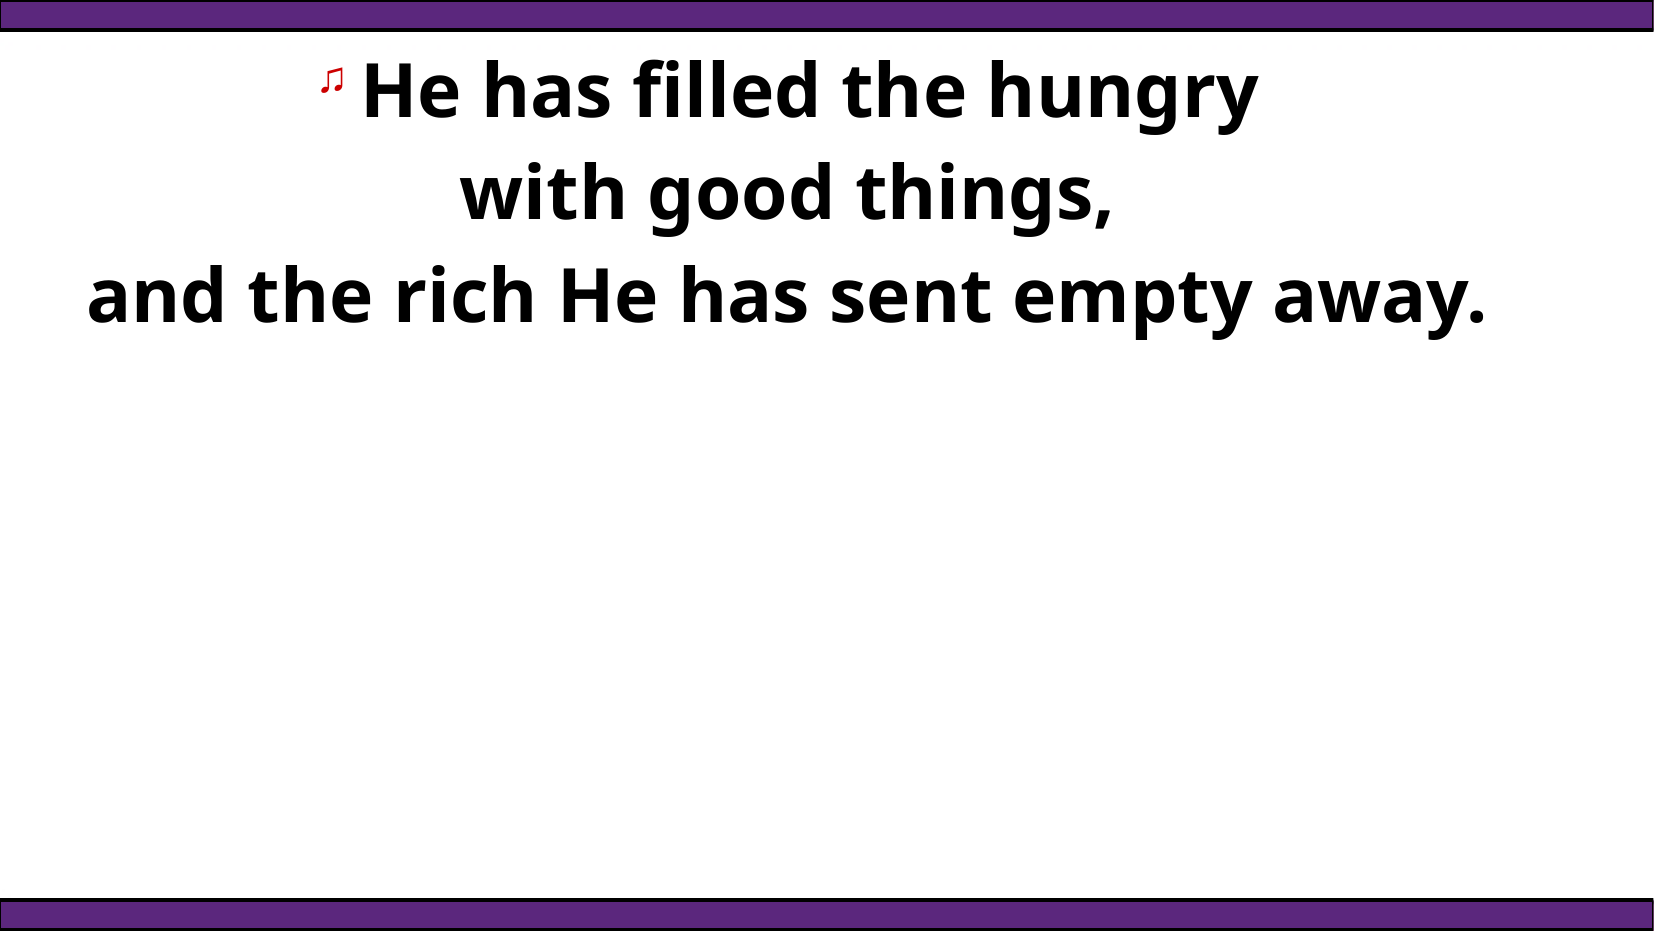

♫ He has filled the hungry
with good things,
and the rich He has sent empty away.